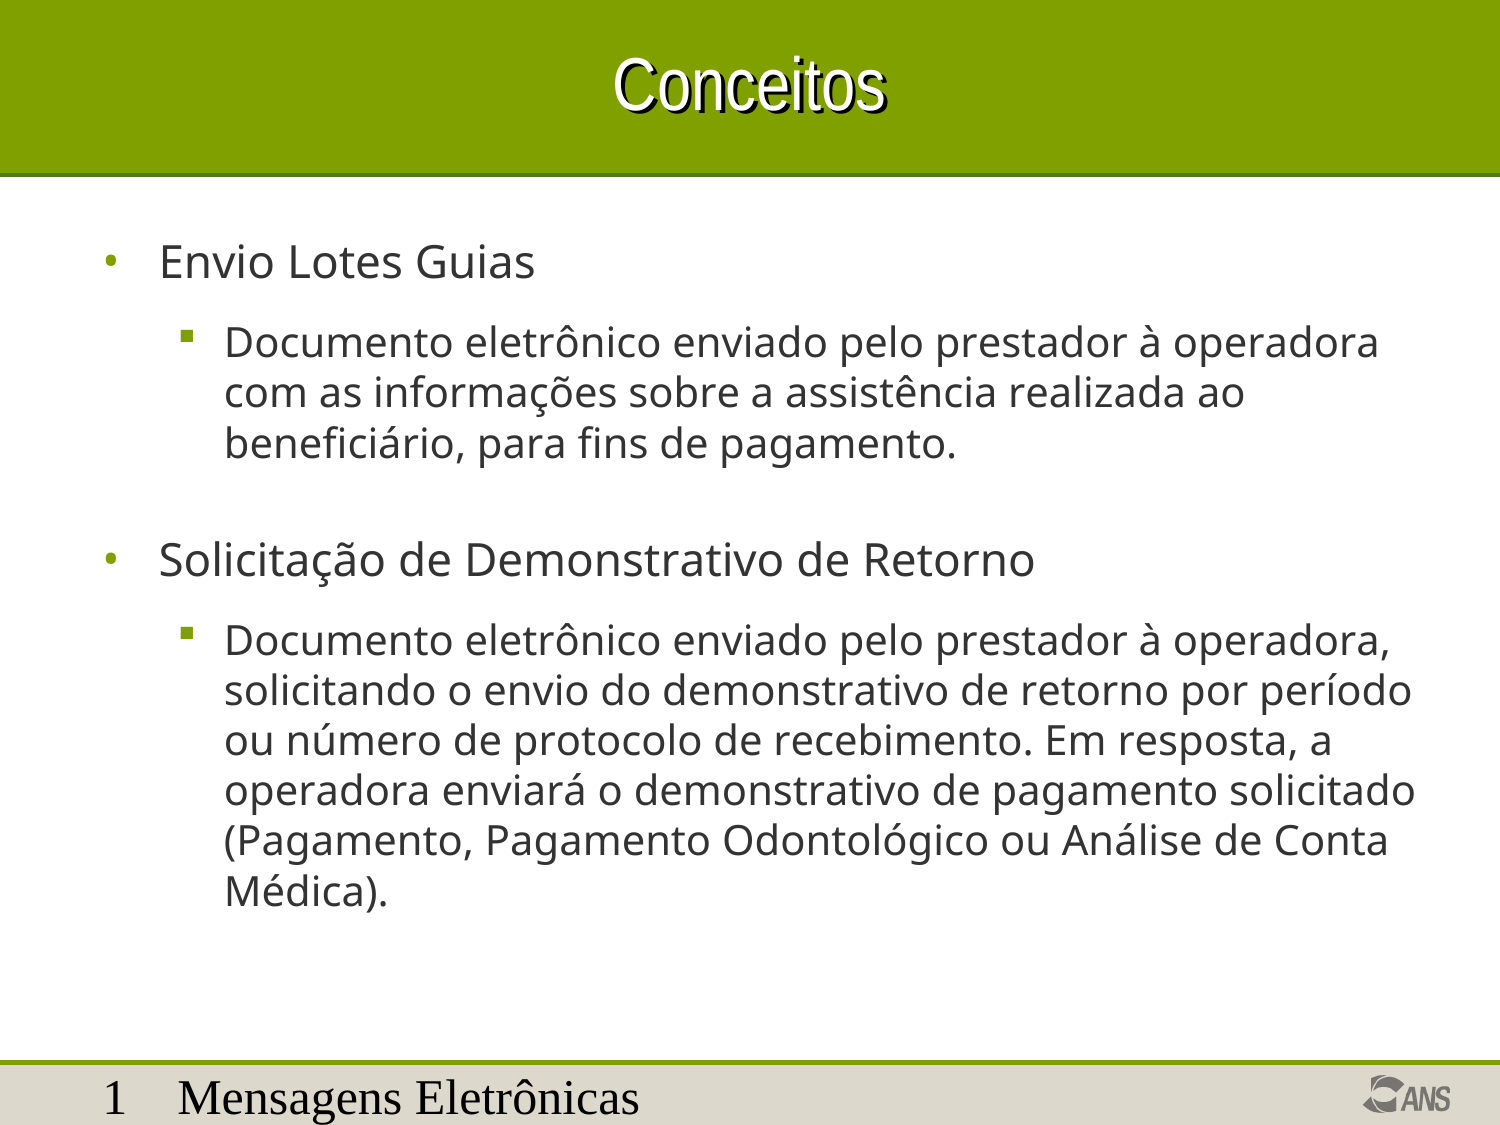

# Conceitos
Envio Lotes Guias
Documento eletrônico enviado pelo prestador à operadora com as informações sobre a assistência realizada ao beneficiário, para fins de pagamento.
Solicitação de Demonstrativo de Retorno
Documento eletrônico enviado pelo prestador à operadora, solicitando o envio do demonstrativo de retorno por período ou número de protocolo de recebimento. Em resposta, a operadora enviará o demonstrativo de pagamento solicitado (Pagamento, Pagamento Odontológico ou Análise de Conta Médica).
10
Mensagens Eletrônicas